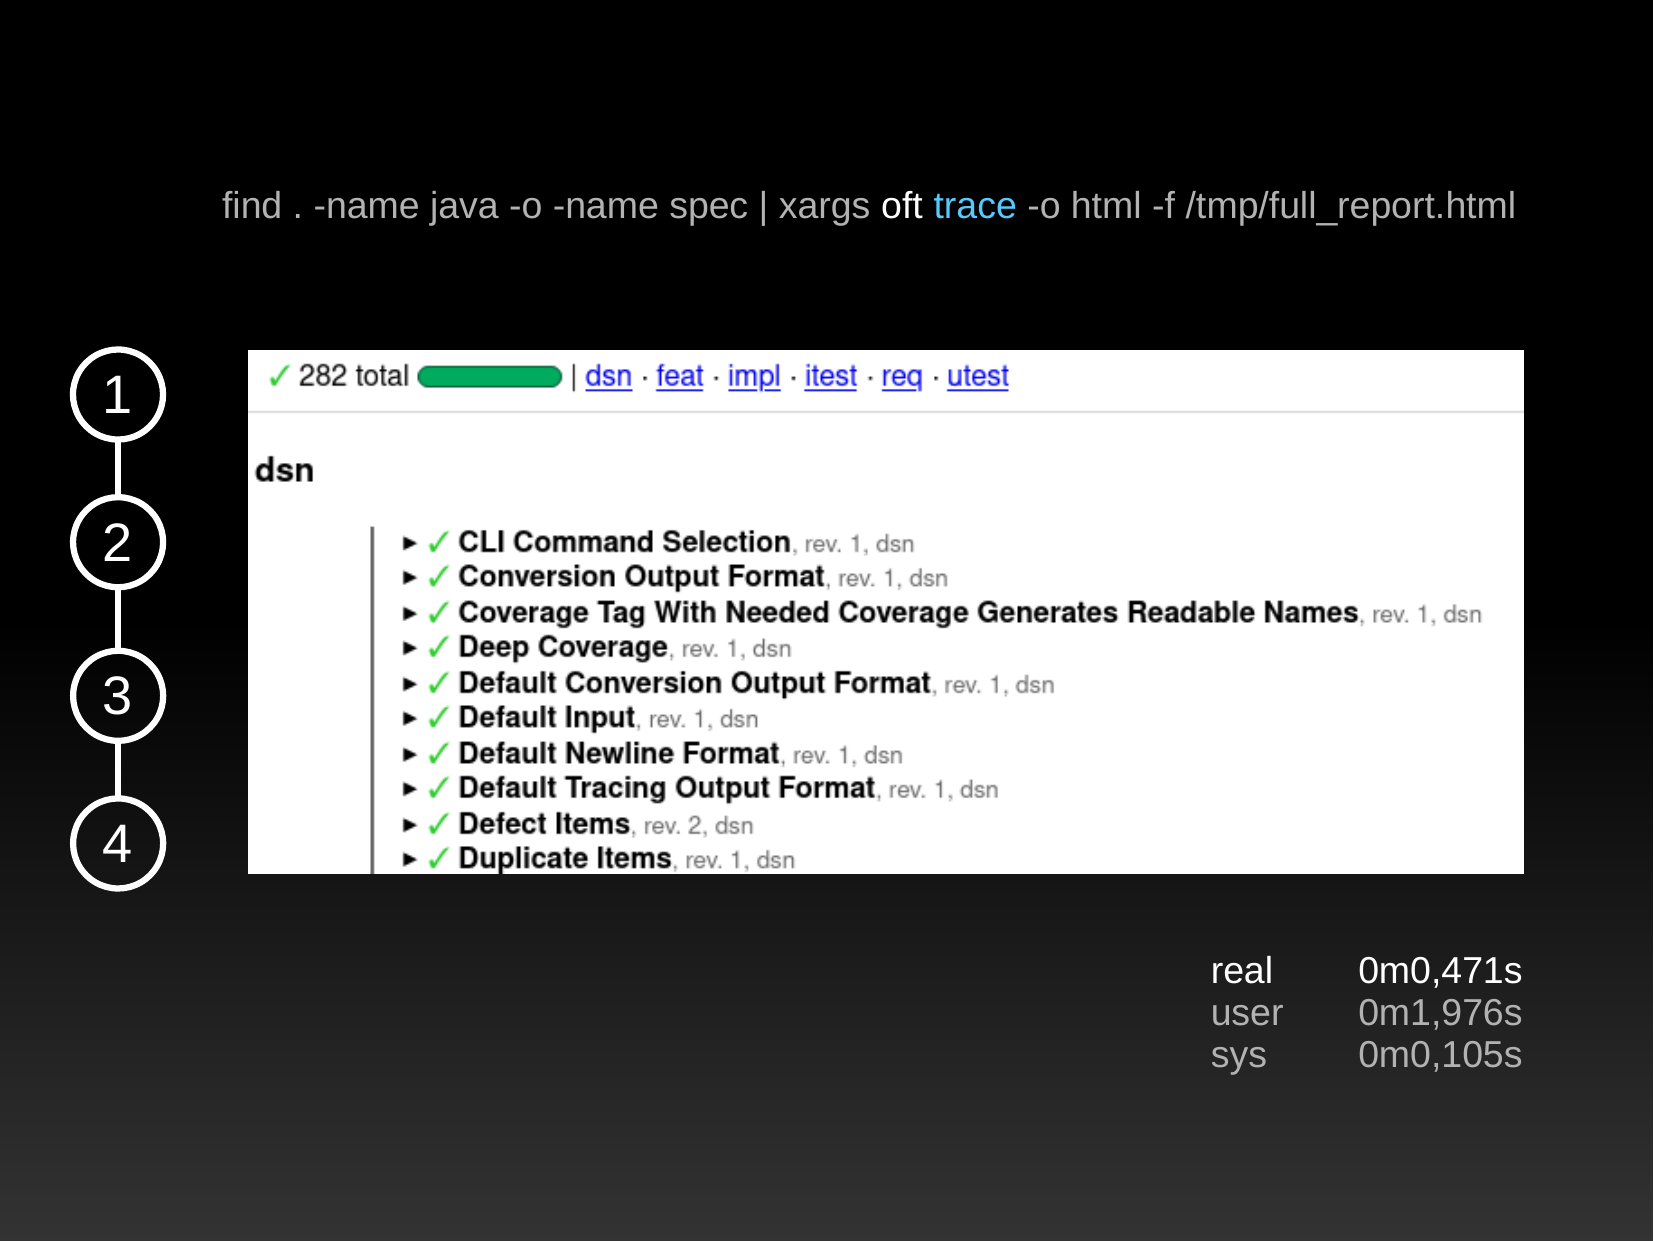

find . -name java -o -name spec | xargs oft trace -o html -f /tmp/full_report.html
1
2
3
4
real		0m0,471s
user		0m1,976s
sys		0m0,105s